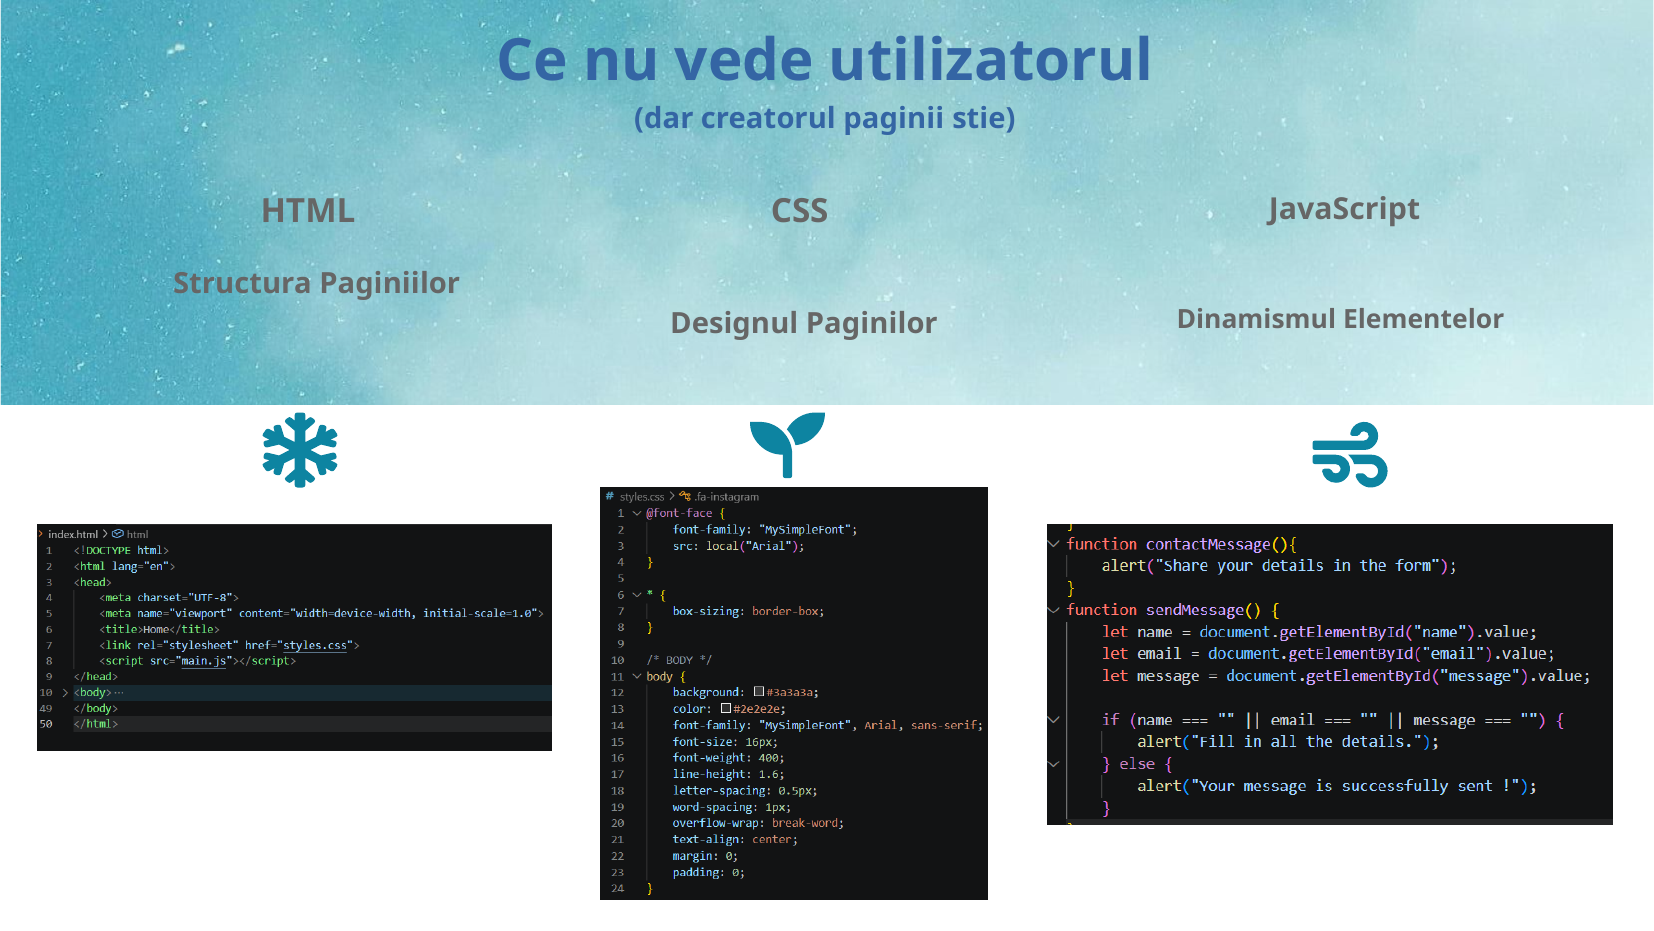

Ce nu vede utilizatorul
(dar creatorul paginii stie)
# HTML
Structura Paginiilor
CSS
Designul Paginilor
JavaScript
Dinamismul Elementelor